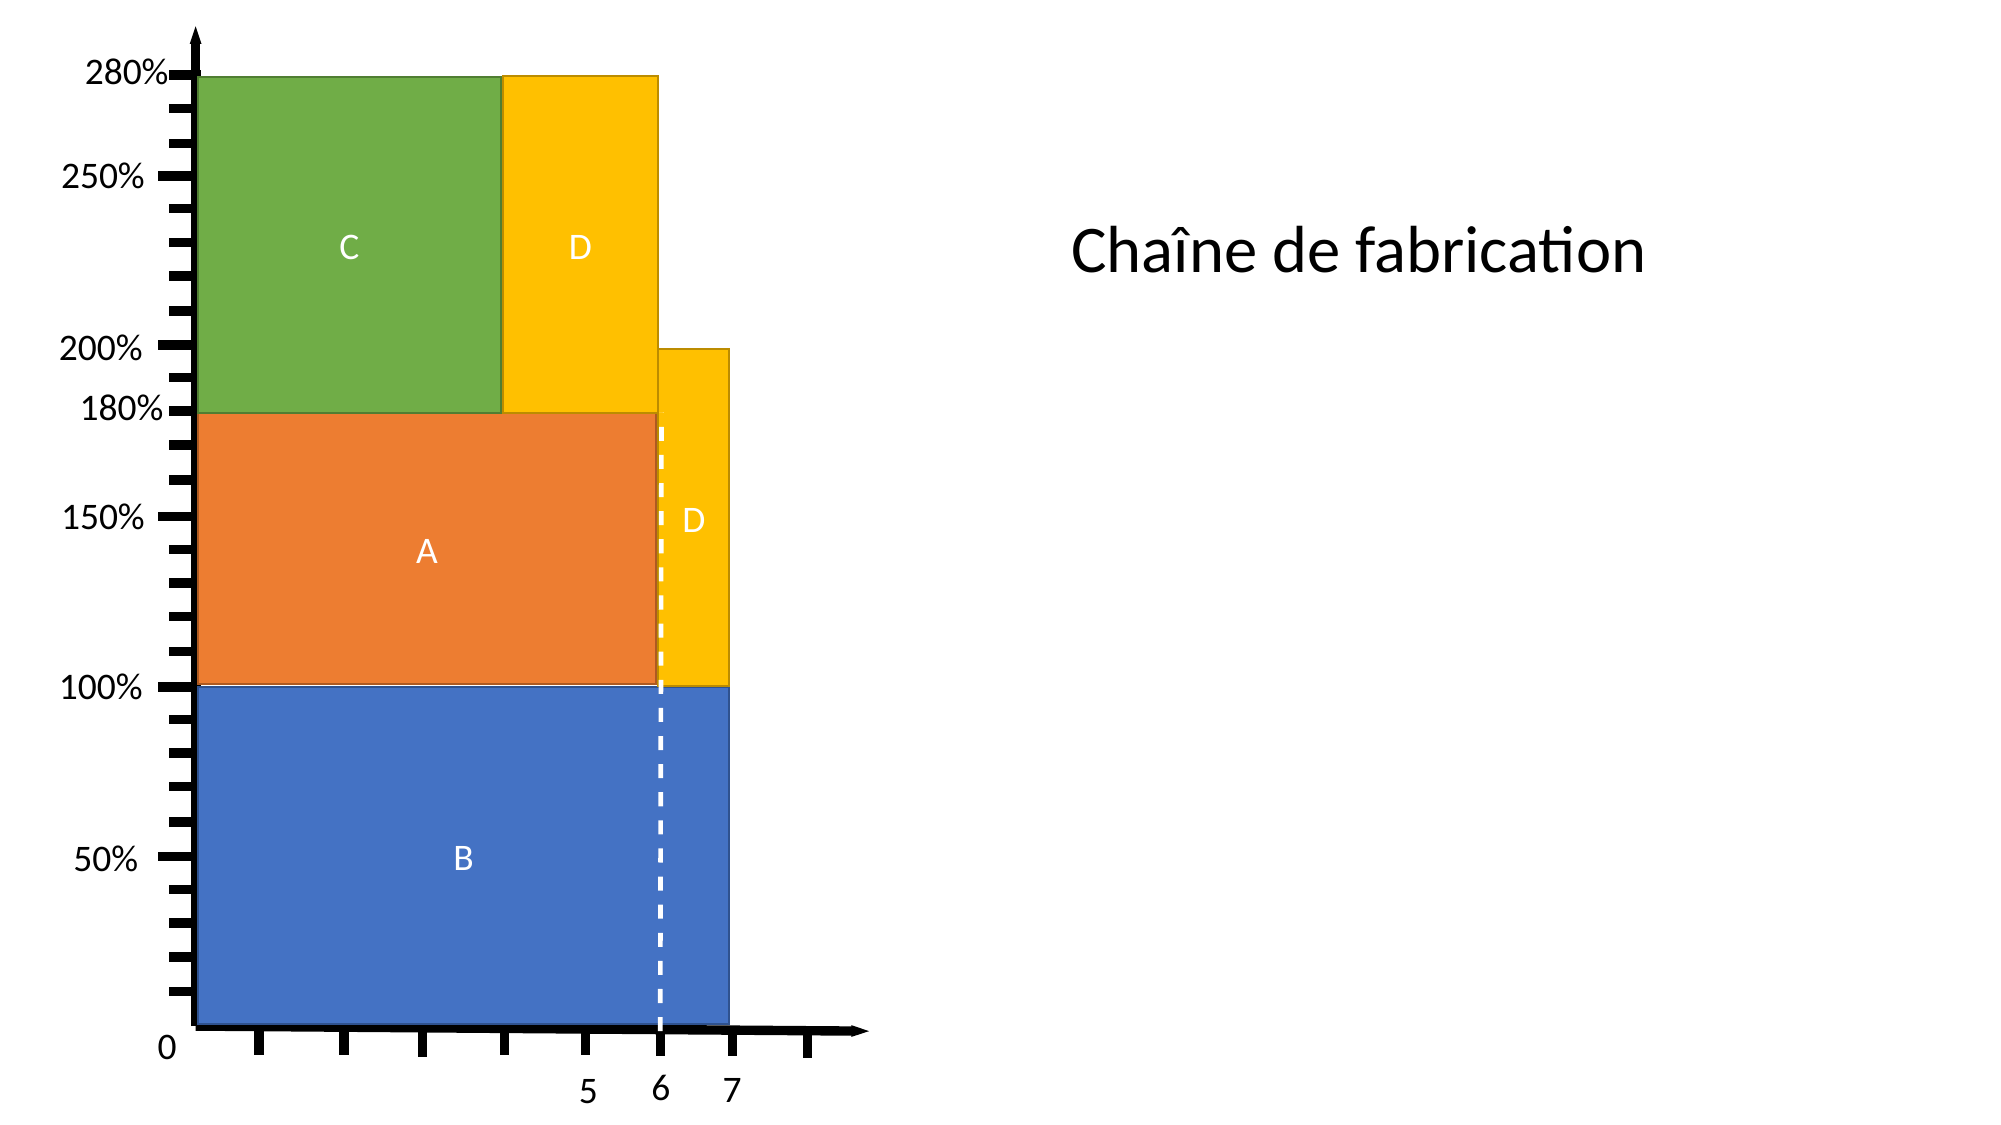

280%
D
C
250%
Chaîne de fabrication
200%
D
180%
A
150%
100%
B
50%
0
6
7
5